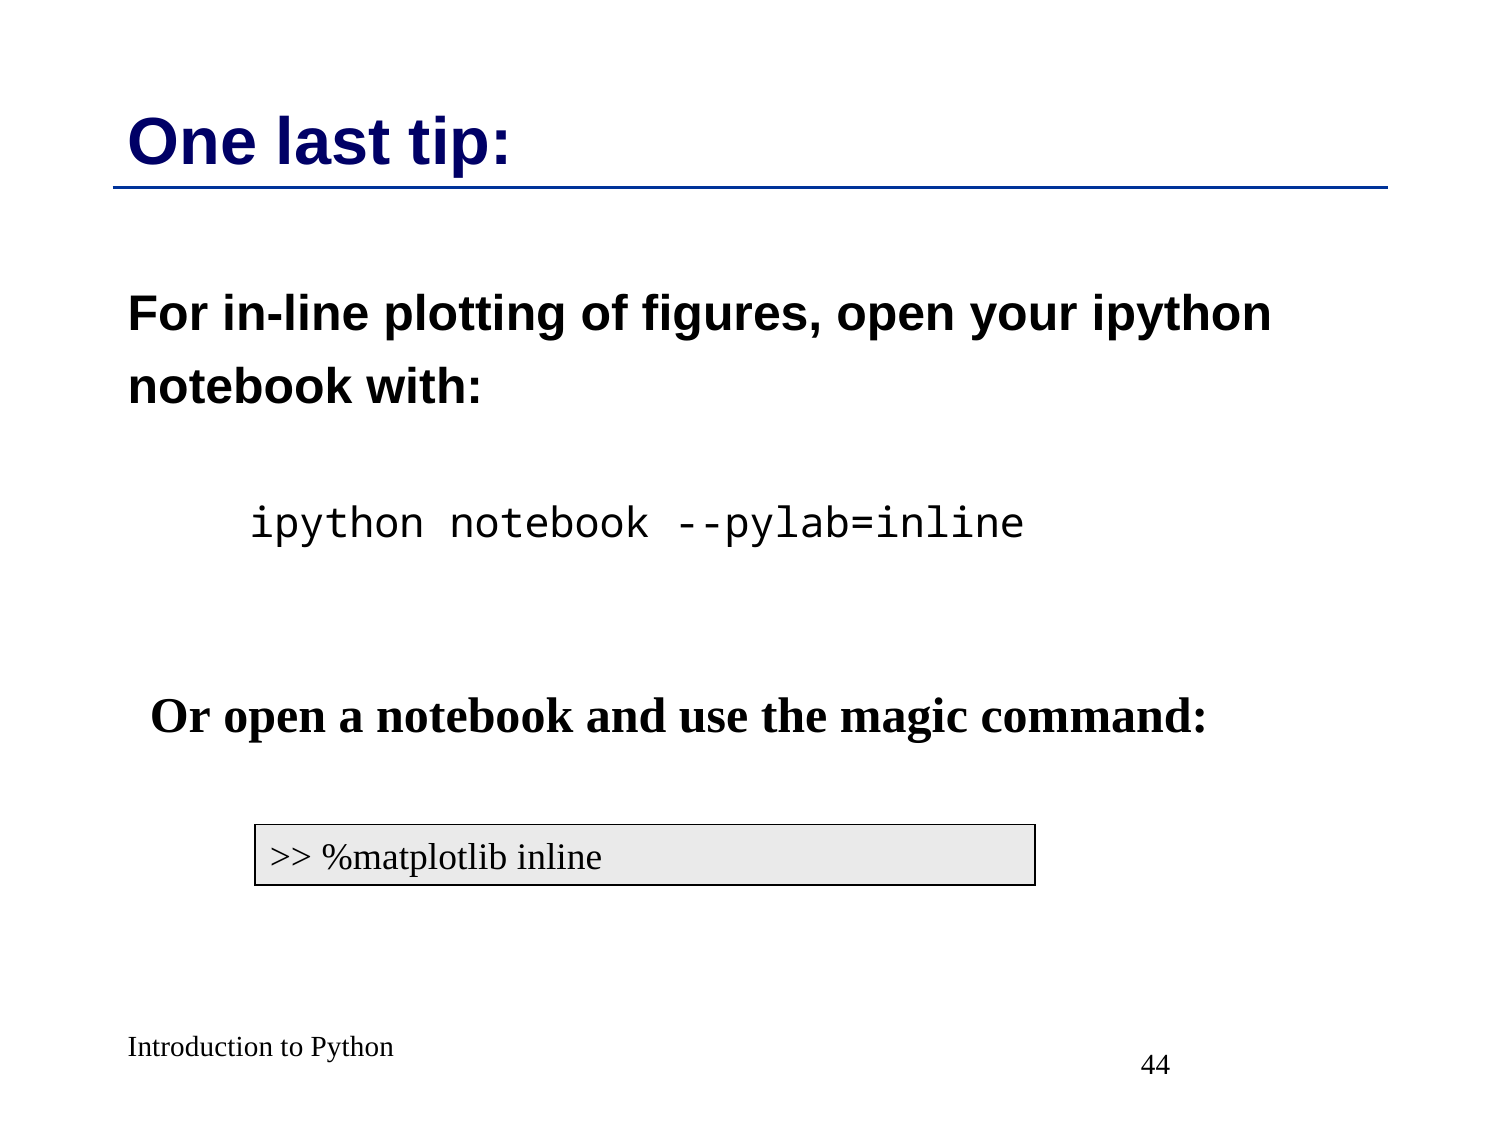

# One last tip:
For in-line plotting of figures, open your ipython
notebook with:
ipython notebook --pylab=inline
Or open a notebook and use the magic command:
>> %matplotlib inline
Introduction to Python